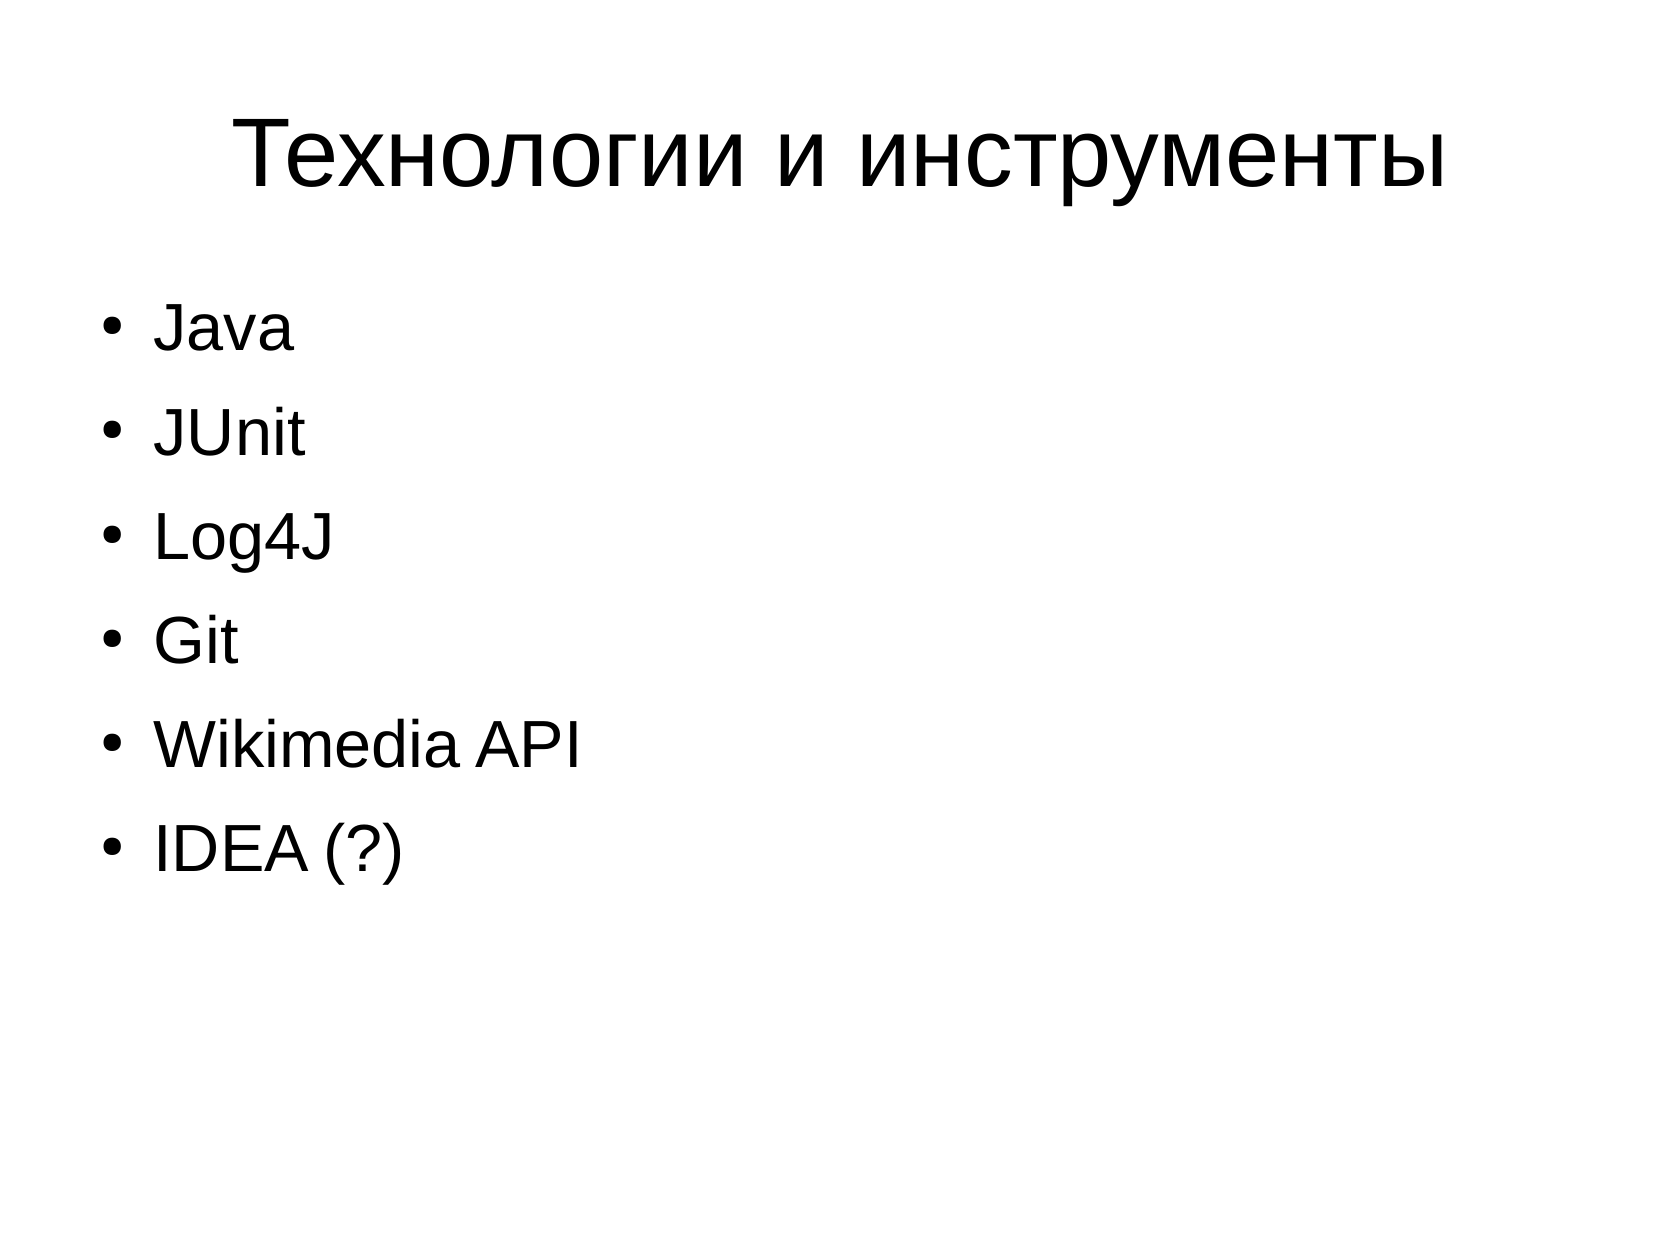

# Технологии и инструменты
Java
JUnit
Log4J
Git
Wikimedia API
IDEA (?)